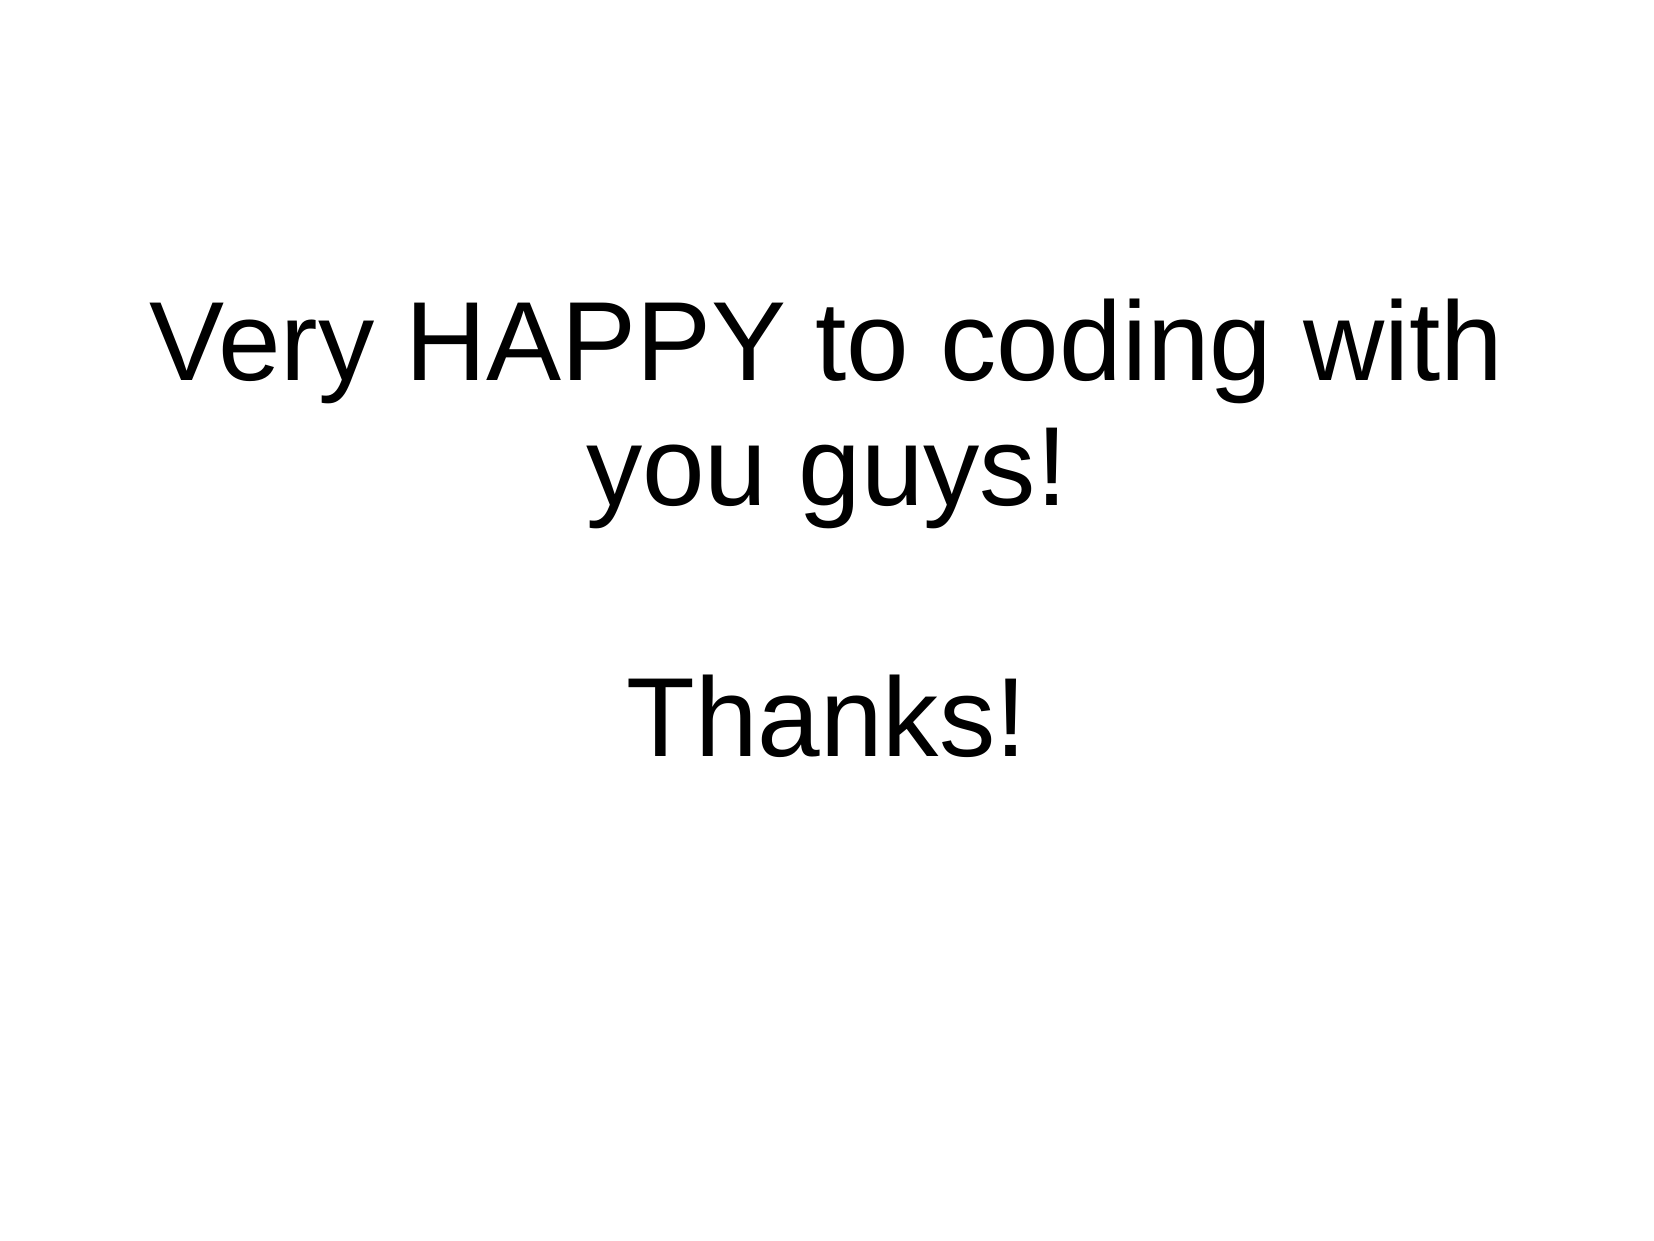

# Very HAPPY to coding with you guys!
Thanks!